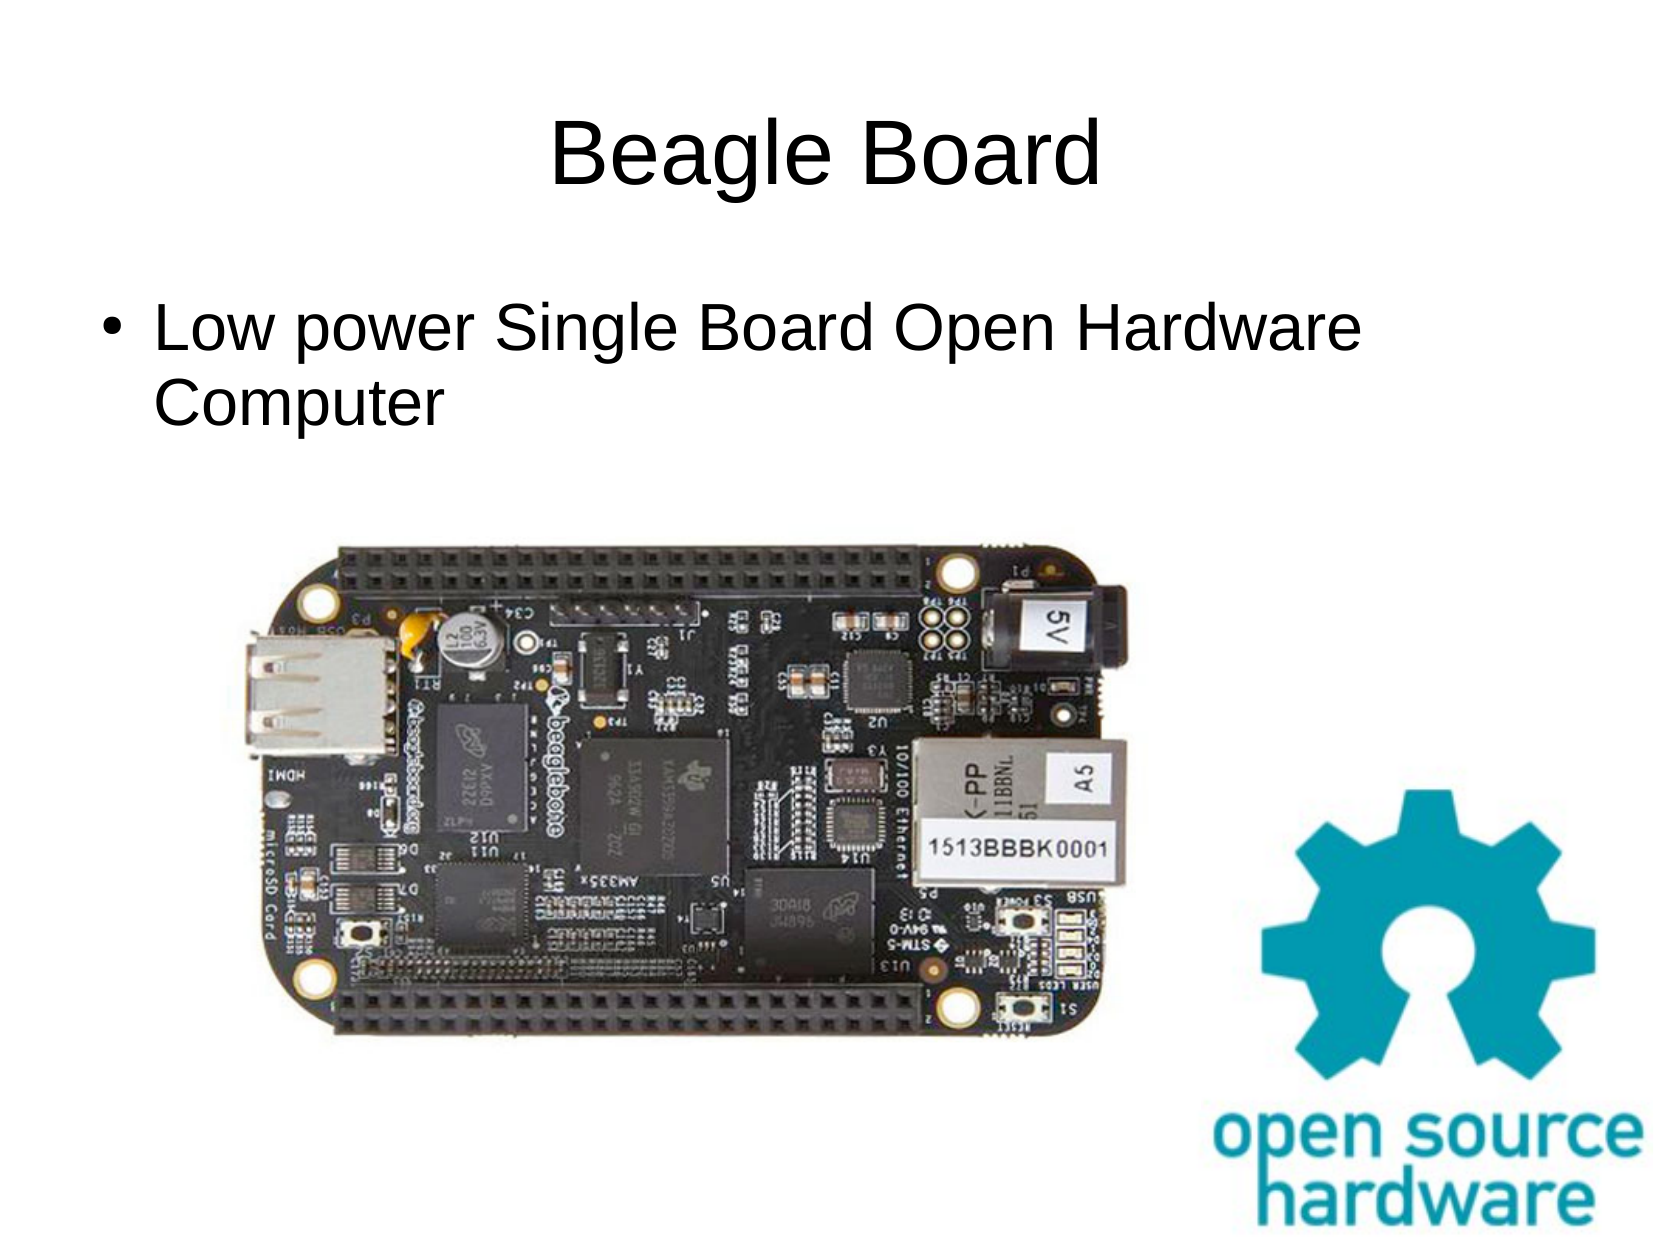

# Beagle Board
Low power Single Board Open Hardware Computer